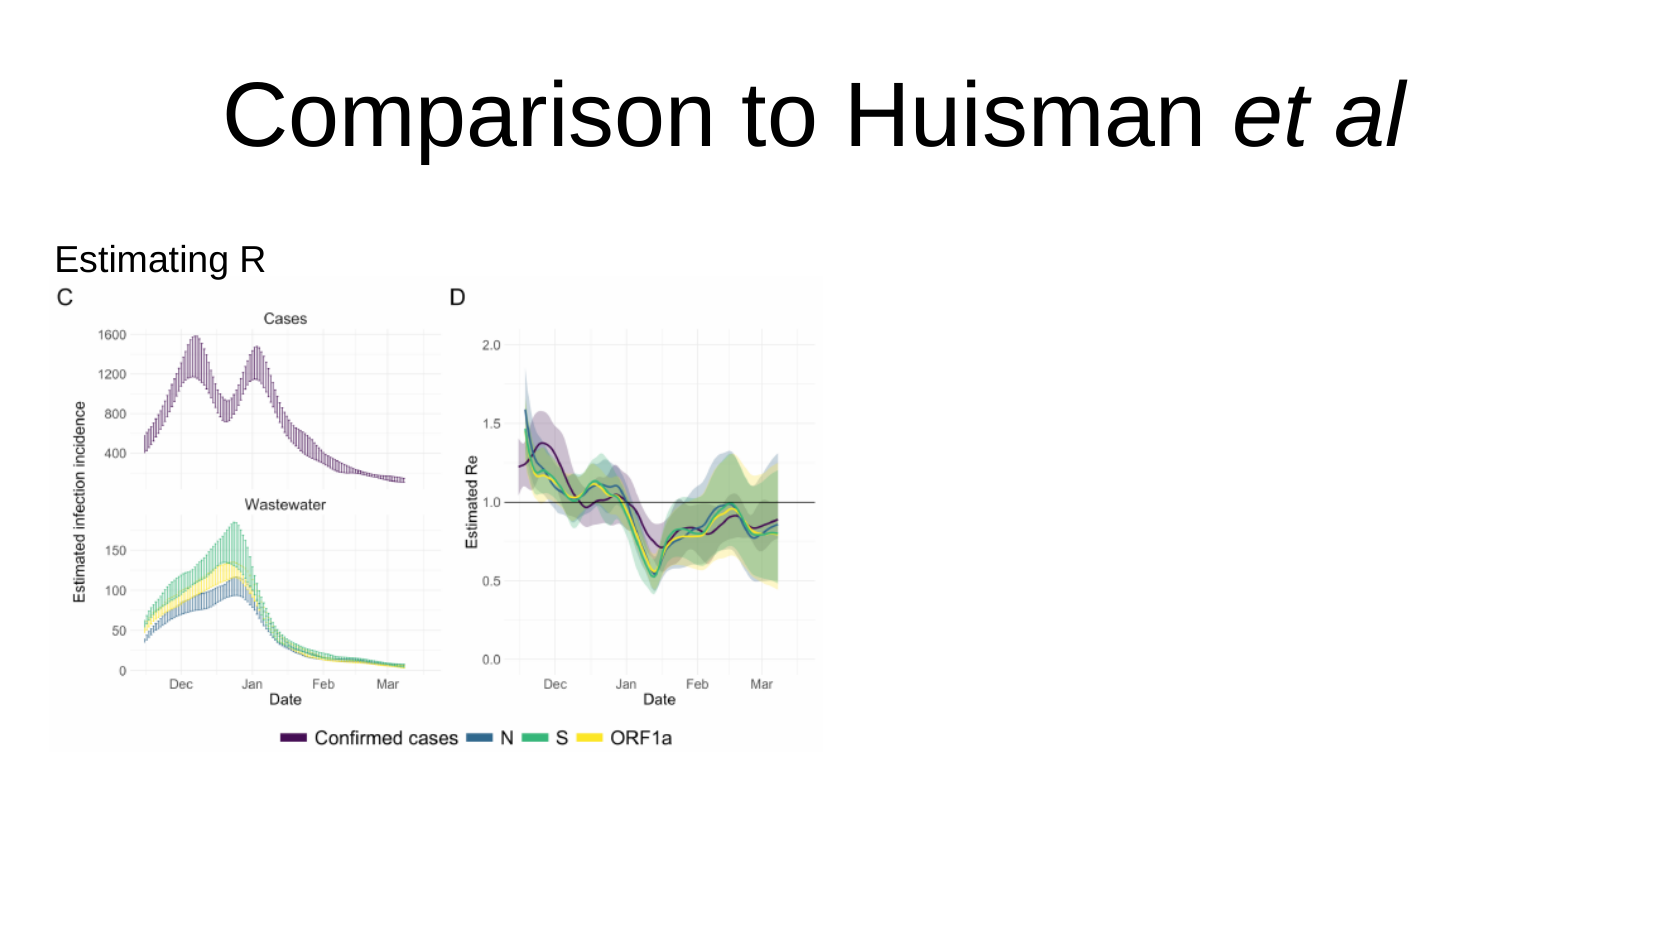

# Comparison to Huisman et al
Estimating R